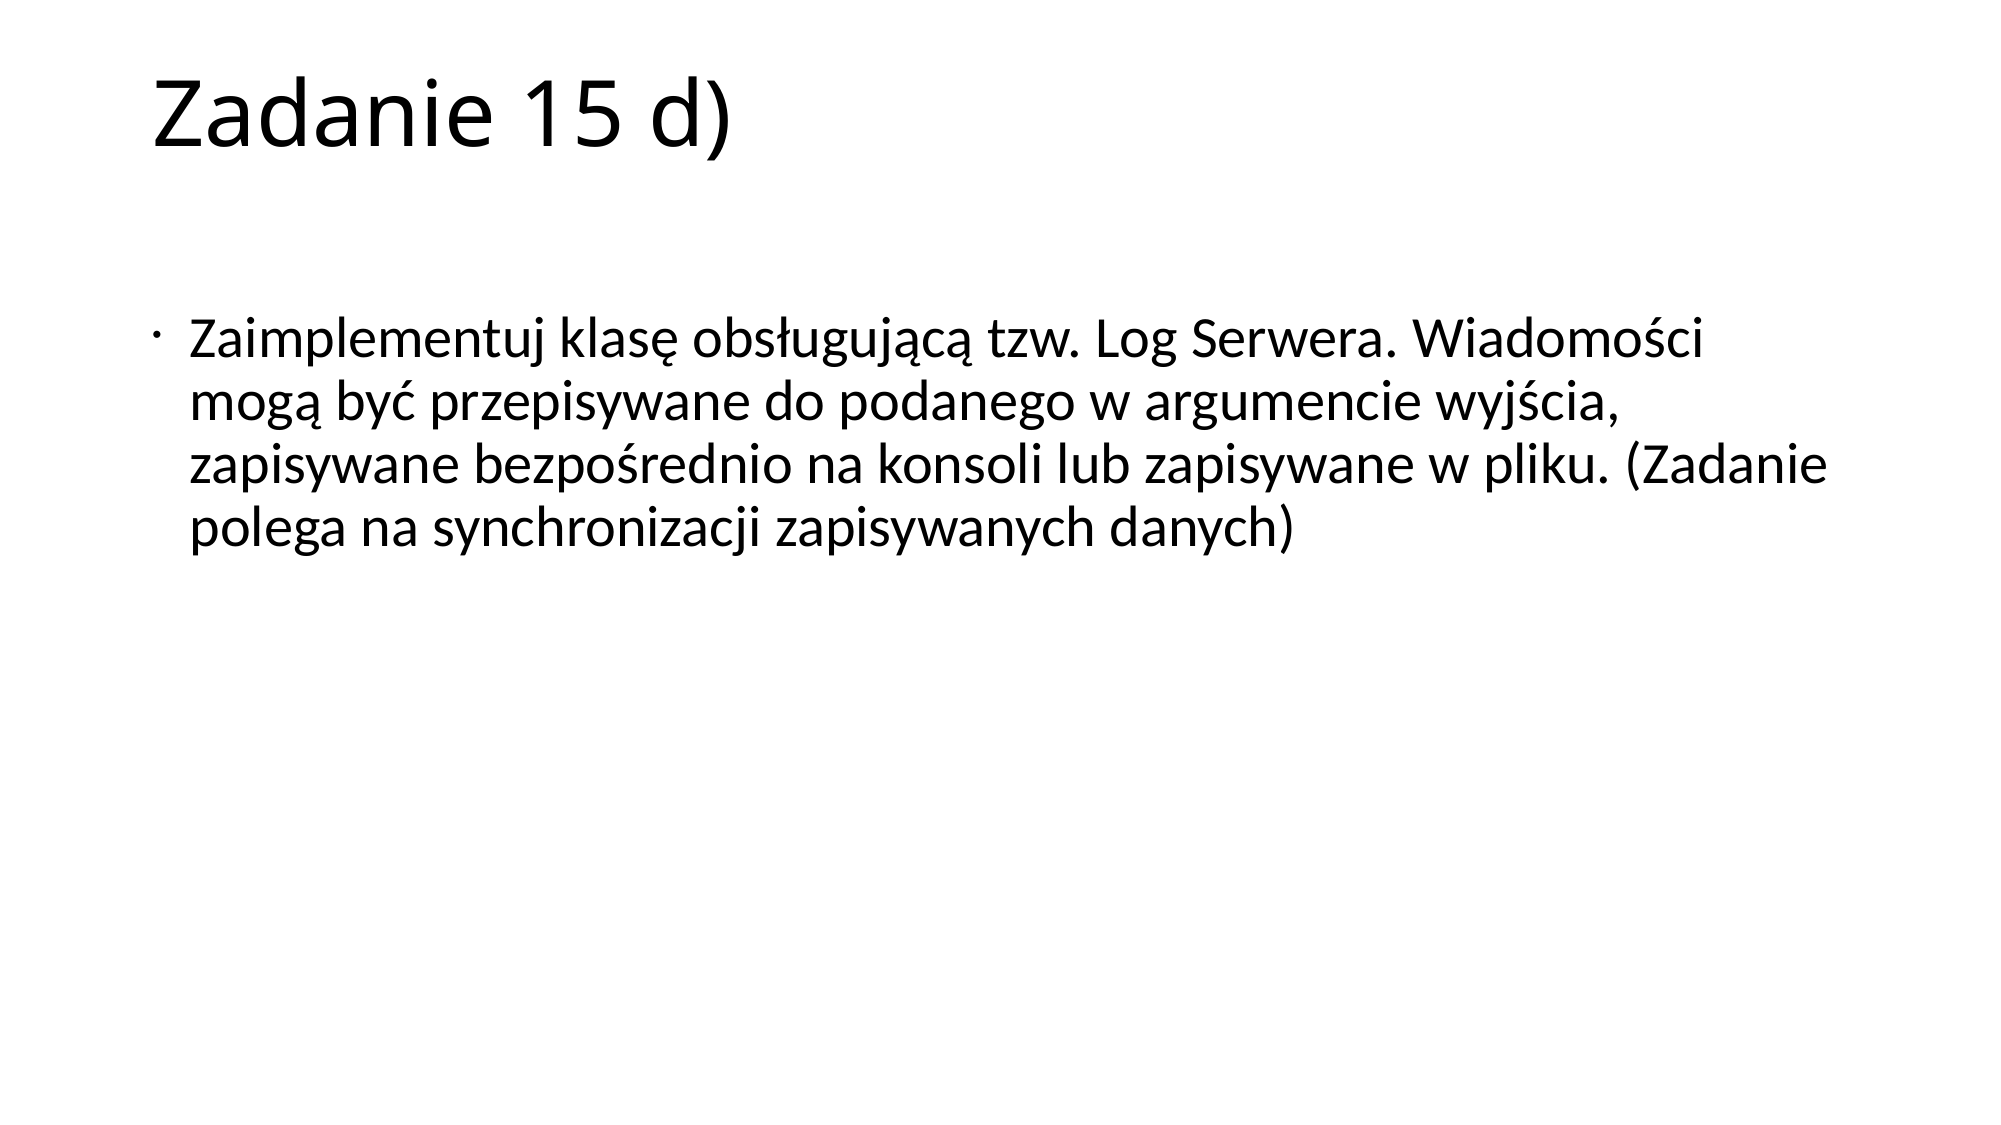

# Zadanie 15 d)
Zaimplementuj klasę obsługującą tzw. Log Serwera. Wiadomości mogą być przepisywane do podanego w argumencie wyjścia, zapisywane bezpośrednio na konsoli lub zapisywane w pliku. (Zadanie polega na synchronizacji zapisywanych danych)